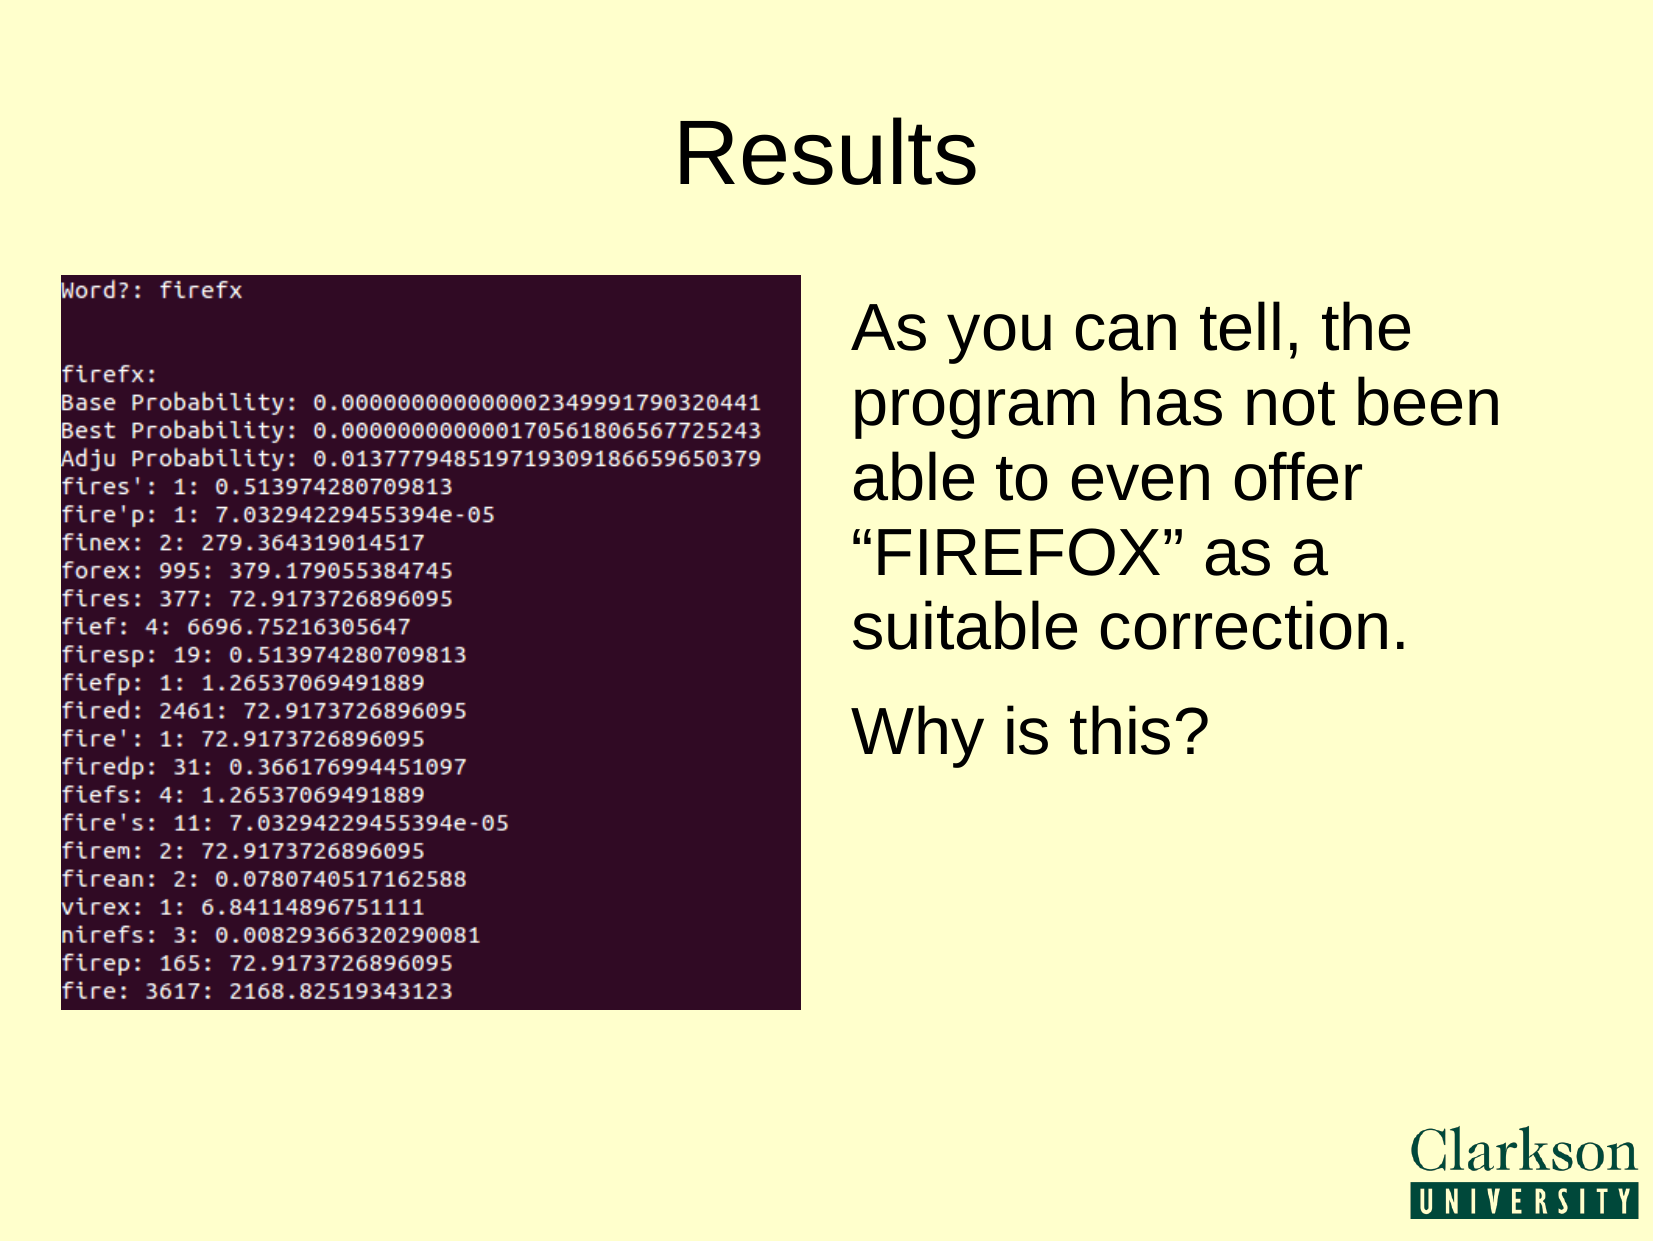

# Results
As you can tell, the program has not been able to even offer “FIREFOX” as a suitable correction.
Why is this?